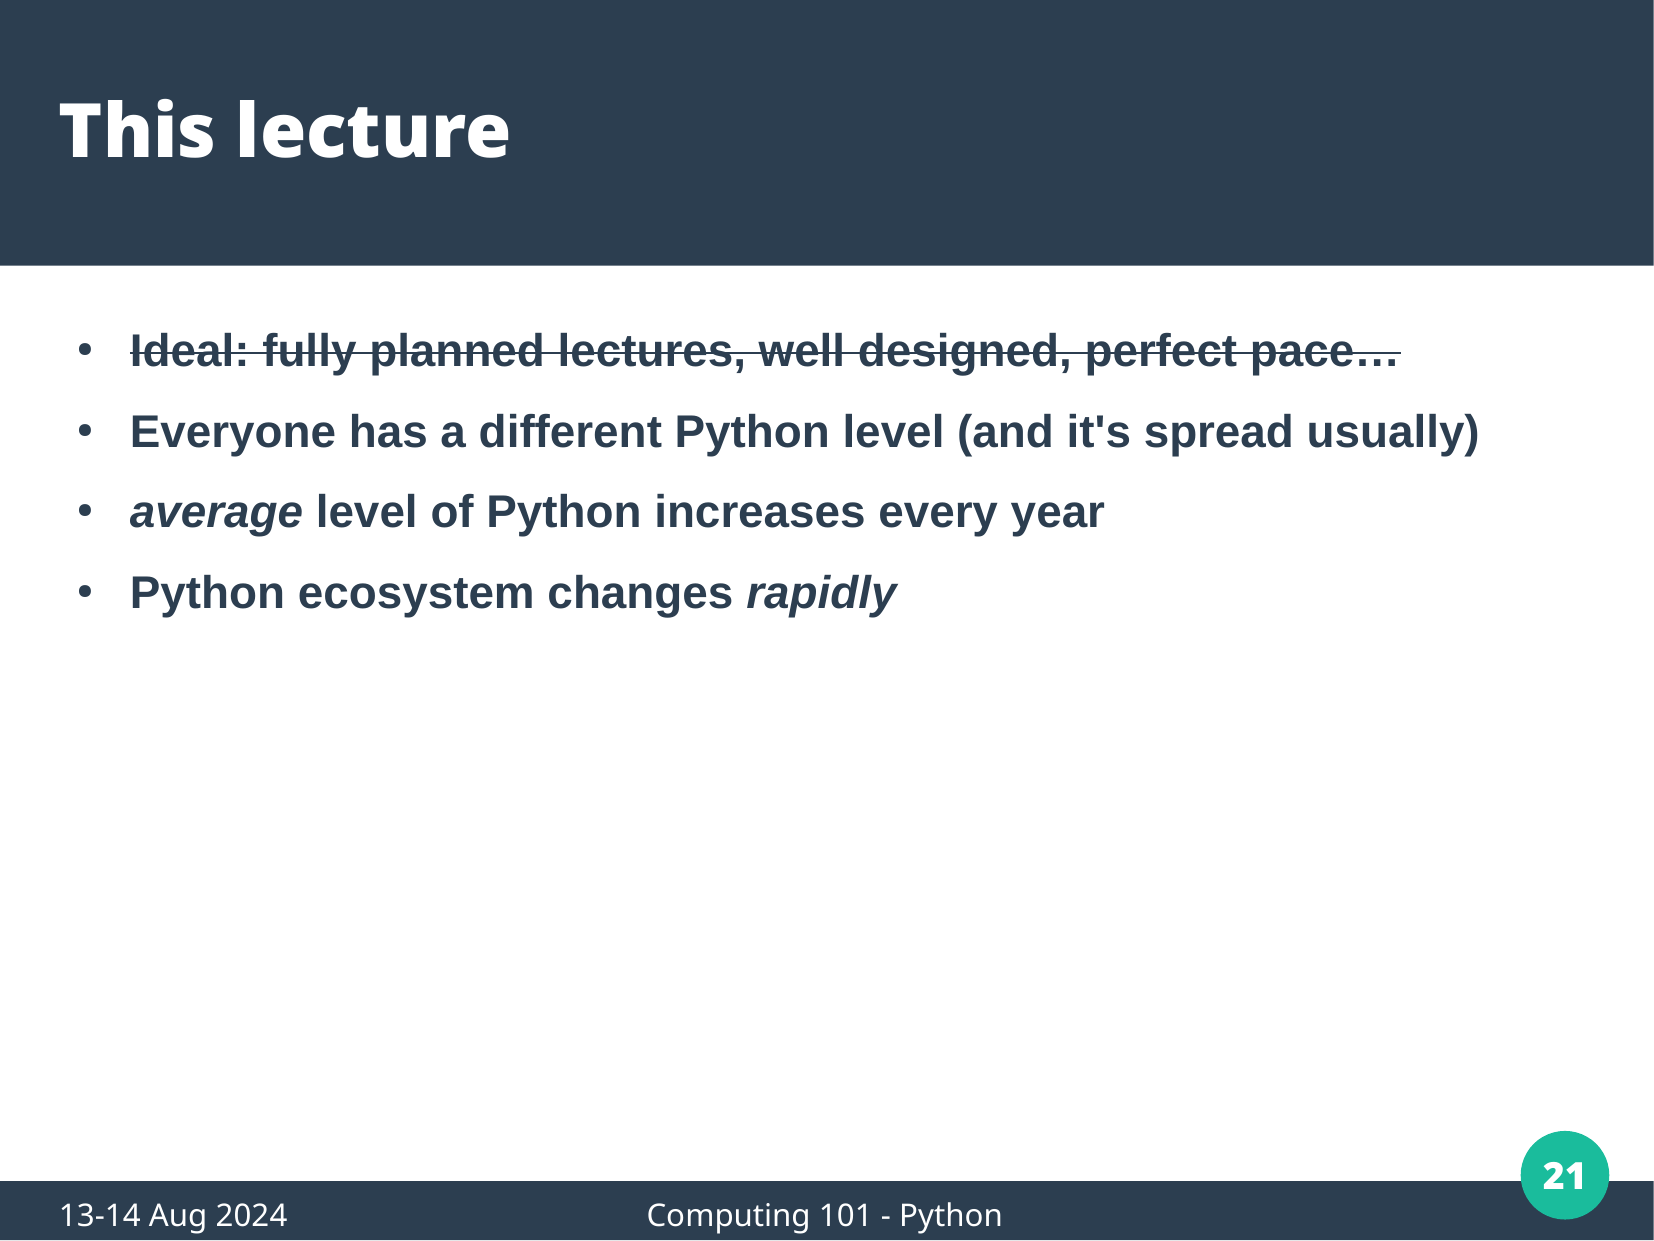

# This lecture
Ideal: fully planned lectures, well designed, perfect pace…
Everyone has a different Python level (and it's spread usually)
average level of Python increases every year
Python ecosystem changes rapidly
21
13-14 Aug 2024